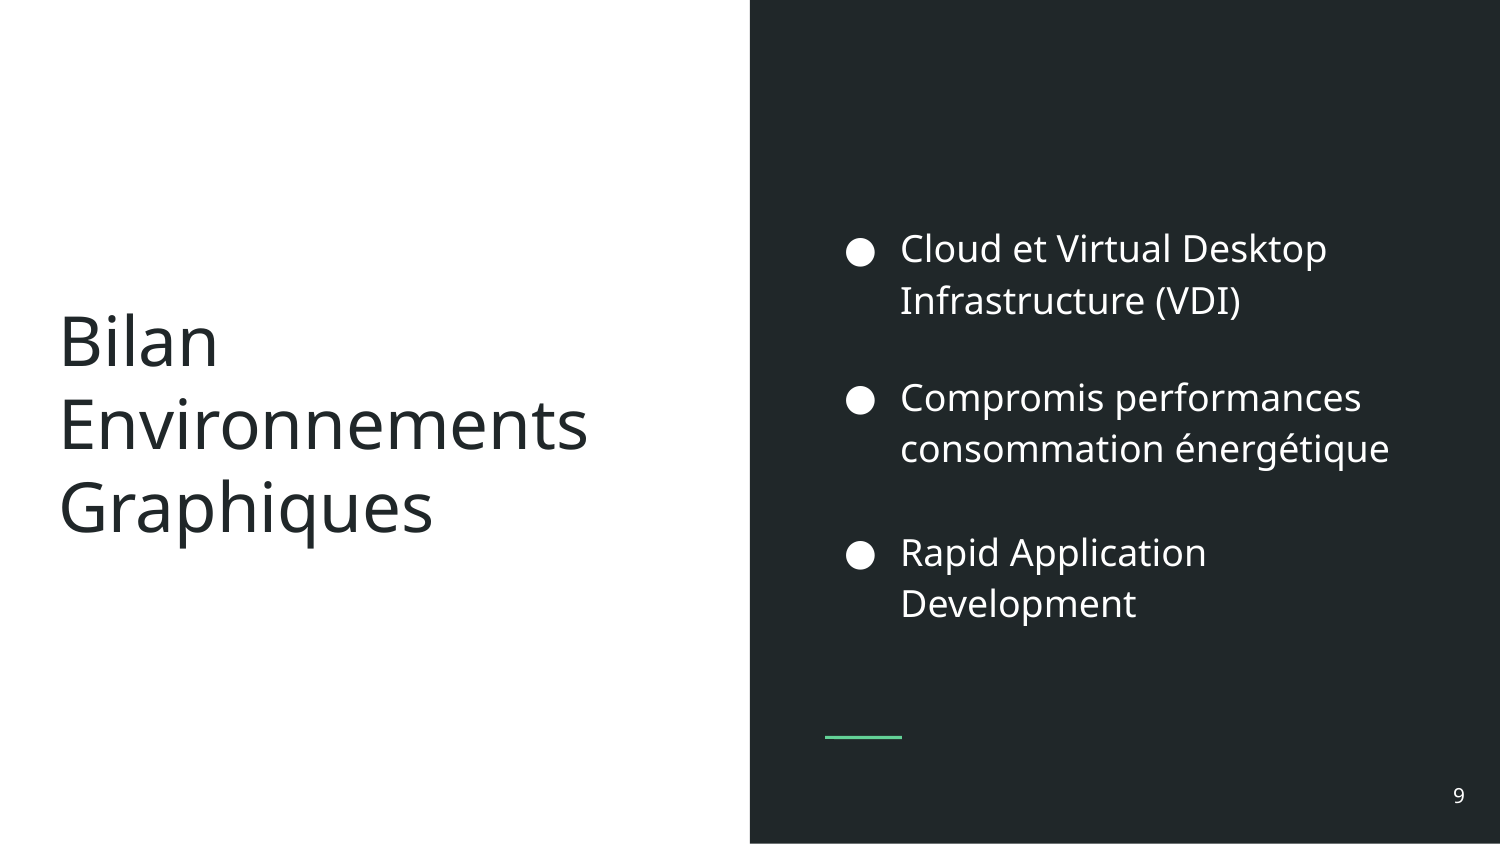

Cloud et Virtual Desktop Infrastructure (VDI)
Compromis performances consommation énergétique
Rapid Application Development
# Bilan Environnements Graphiques